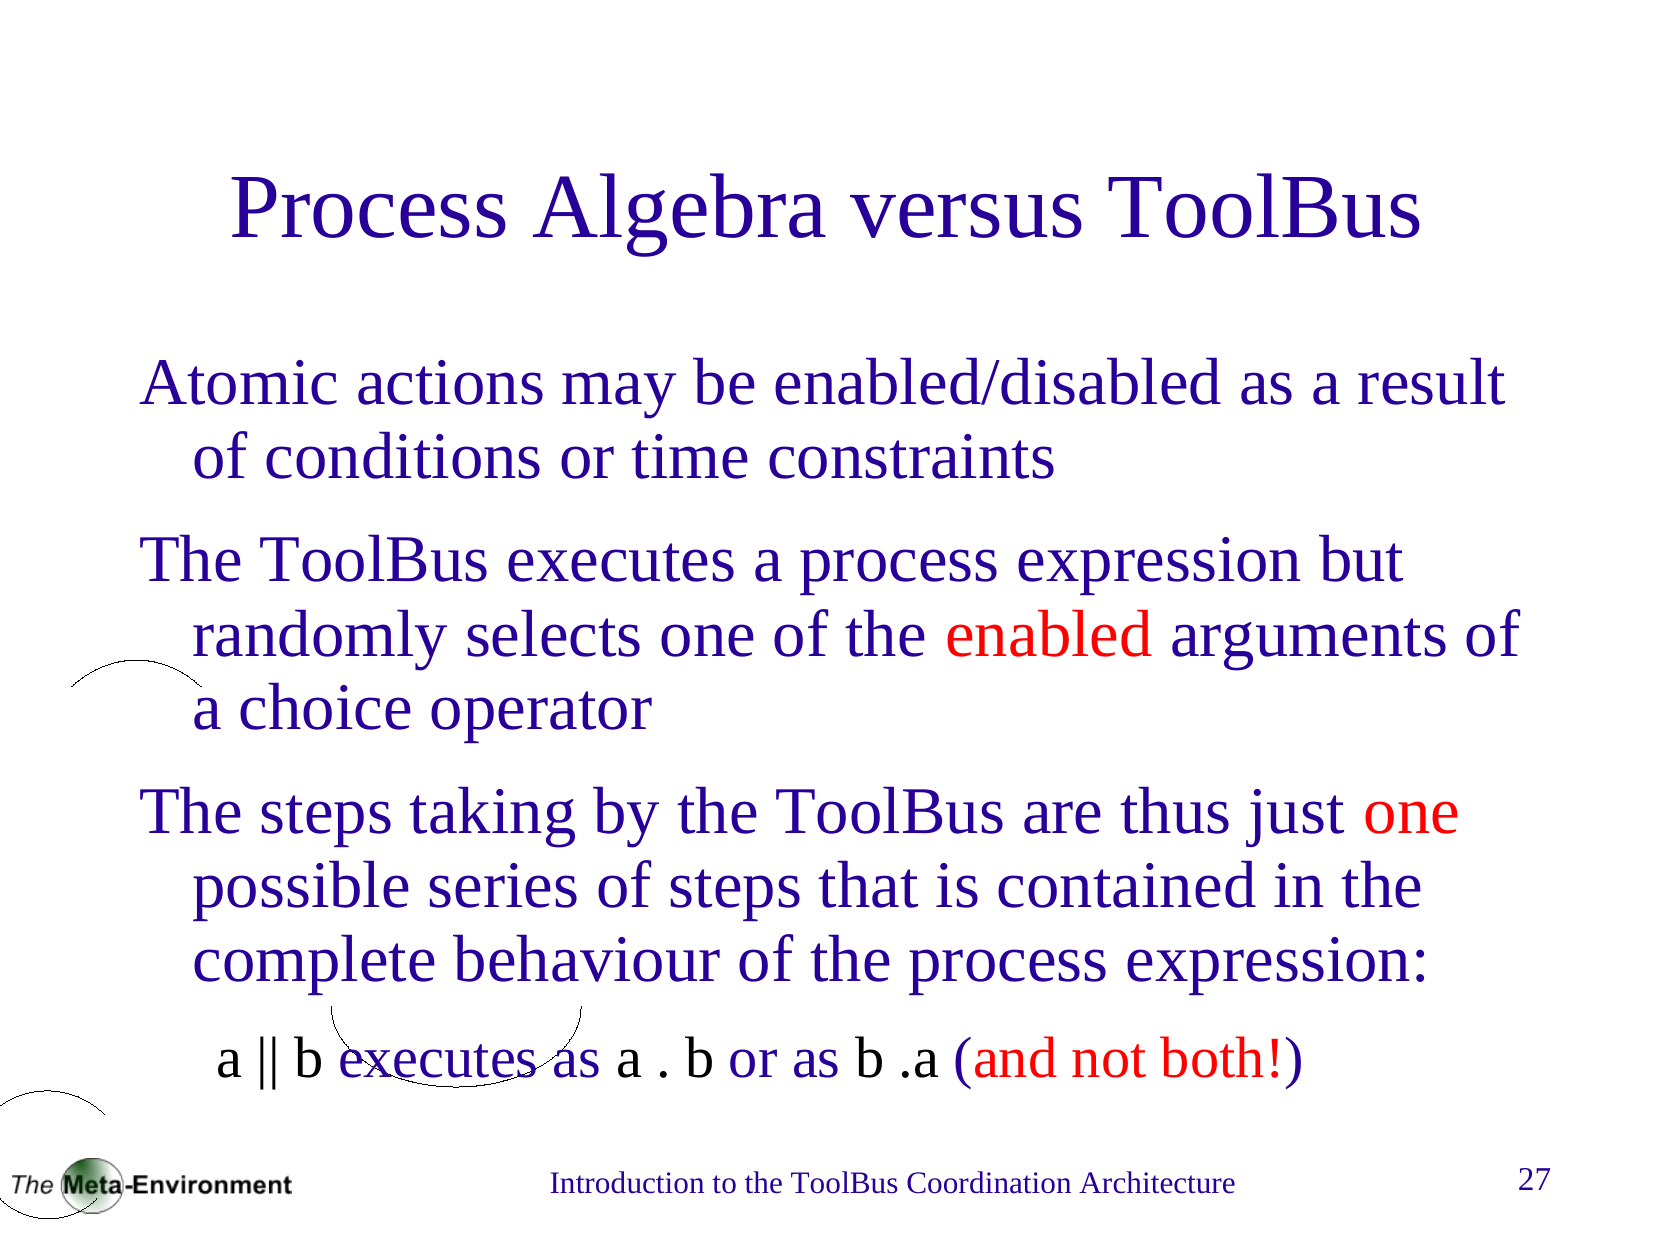

# Process Algebra versus ToolBus
Atomic actions may be enabled/disabled as a result of conditions or time constraints
The ToolBus executes a process expression but randomly selects one of the enabled arguments of a choice operator
The steps taking by the ToolBus are thus just one possible series of steps that is contained in the complete behaviour of the process expression:
a || b executes as a . b or as b .a (and not both!)